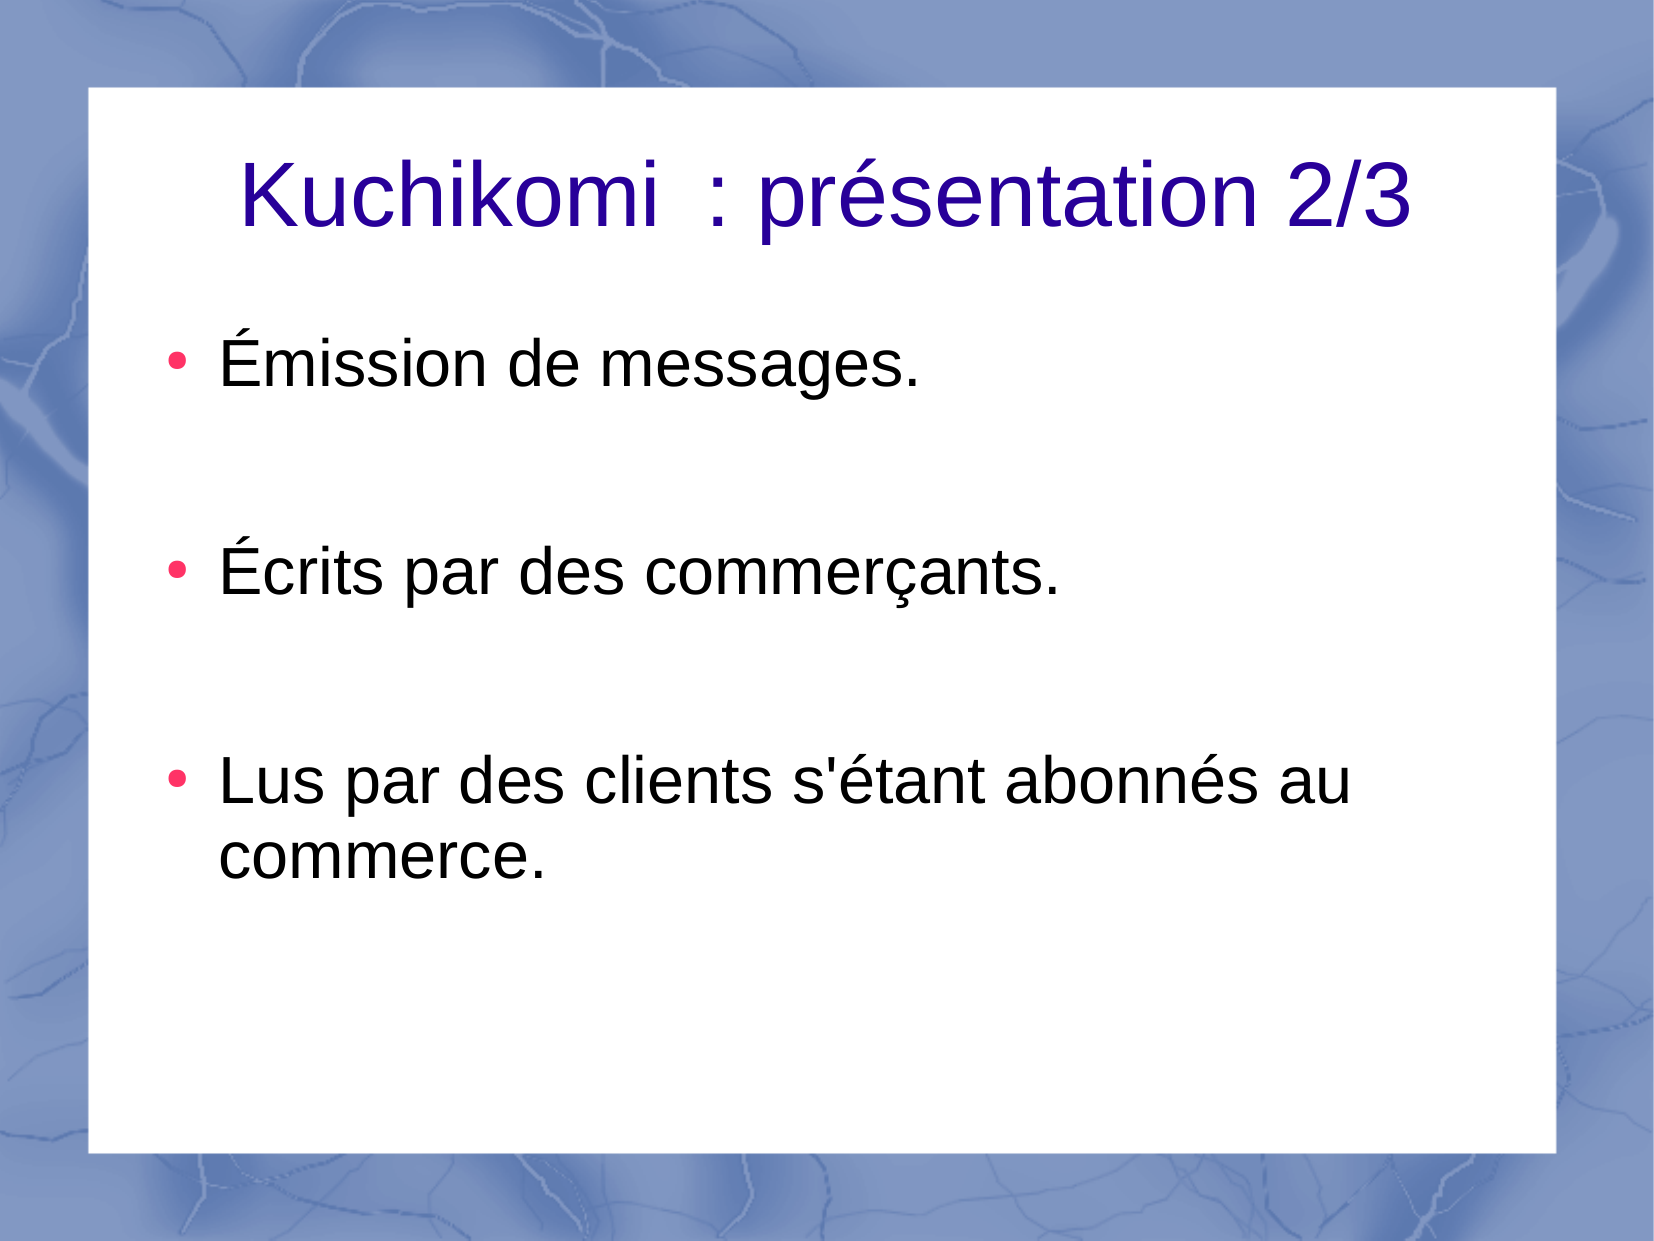

# Kuchikomi  : présentation 2/3
Émission de messages.
Écrits par des commerçants.
Lus par des clients s'étant abonnés au commerce.